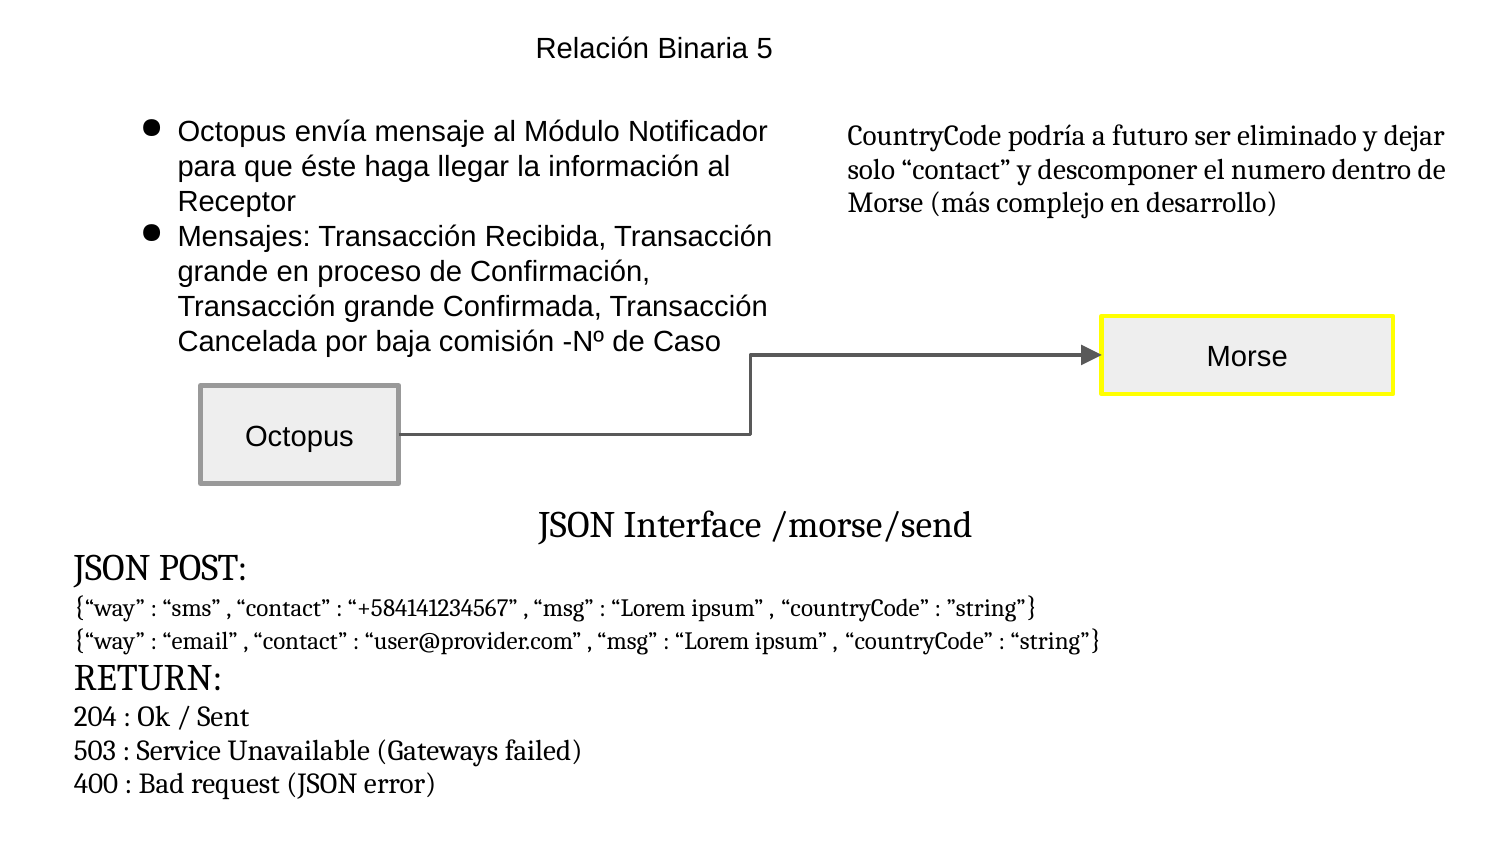

Relación Binaria 5
Octopus envía mensaje al Módulo Notificador para que éste haga llegar la información al Receptor
Mensajes: Transacción Recibida, Transacción grande en proceso de Confirmación, Transacción grande Confirmada, Transacción Cancelada por baja comisión -Nº de Caso
CountryCode podría a futuro ser eliminado y dejar solo “contact” y descomponer el numero dentro de Morse (más complejo en desarrollo)
Morse
Octopus
JSON Interface /morse/send
JSON POST:
{“way” : “sms” , “contact” : “+584141234567” , “msg” : “Lorem ipsum” , “countryCode” : ”string”}
{“way” : “email” , “contact” : “user@provider.com” , “msg” : “Lorem ipsum” , “countryCode” : “string”}
RETURN:
204 : Ok / Sent
503 : Service Unavailable (Gateways failed)
400 : Bad request (JSON error)